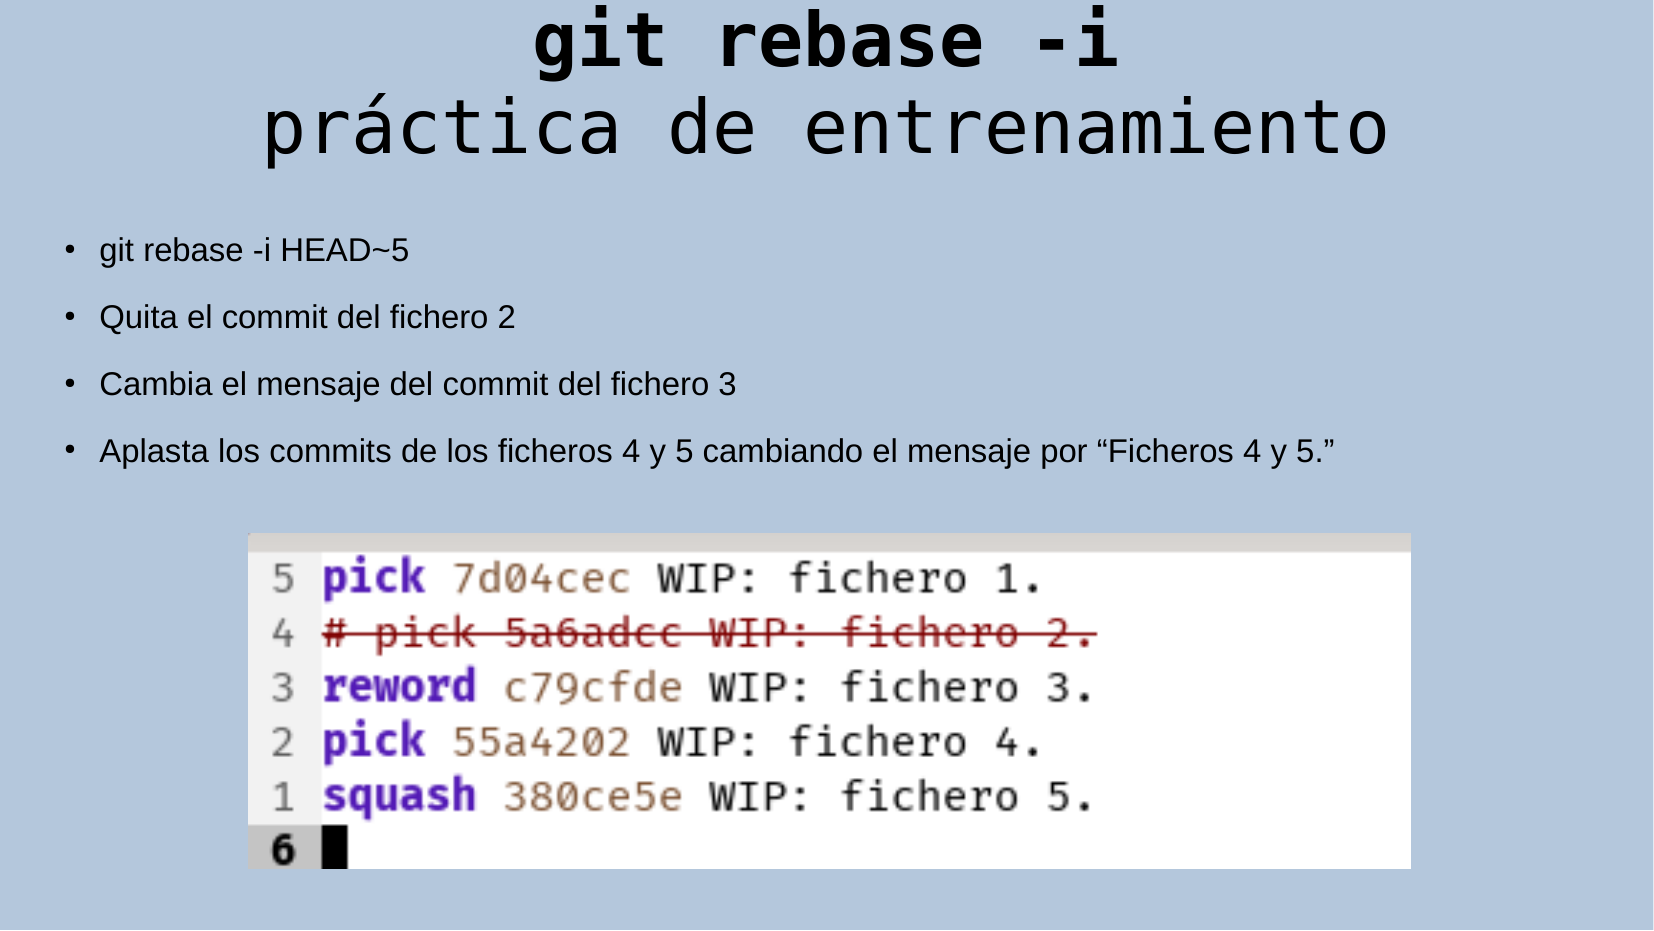

# git rebase -i práctica de entrenamiento
git rebase -i HEAD~5
Quita el commit del fichero 2
Cambia el mensaje del commit del fichero 3
Aplasta los commits de los ficheros 4 y 5 cambiando el mensaje por “Ficheros 4 y 5.”